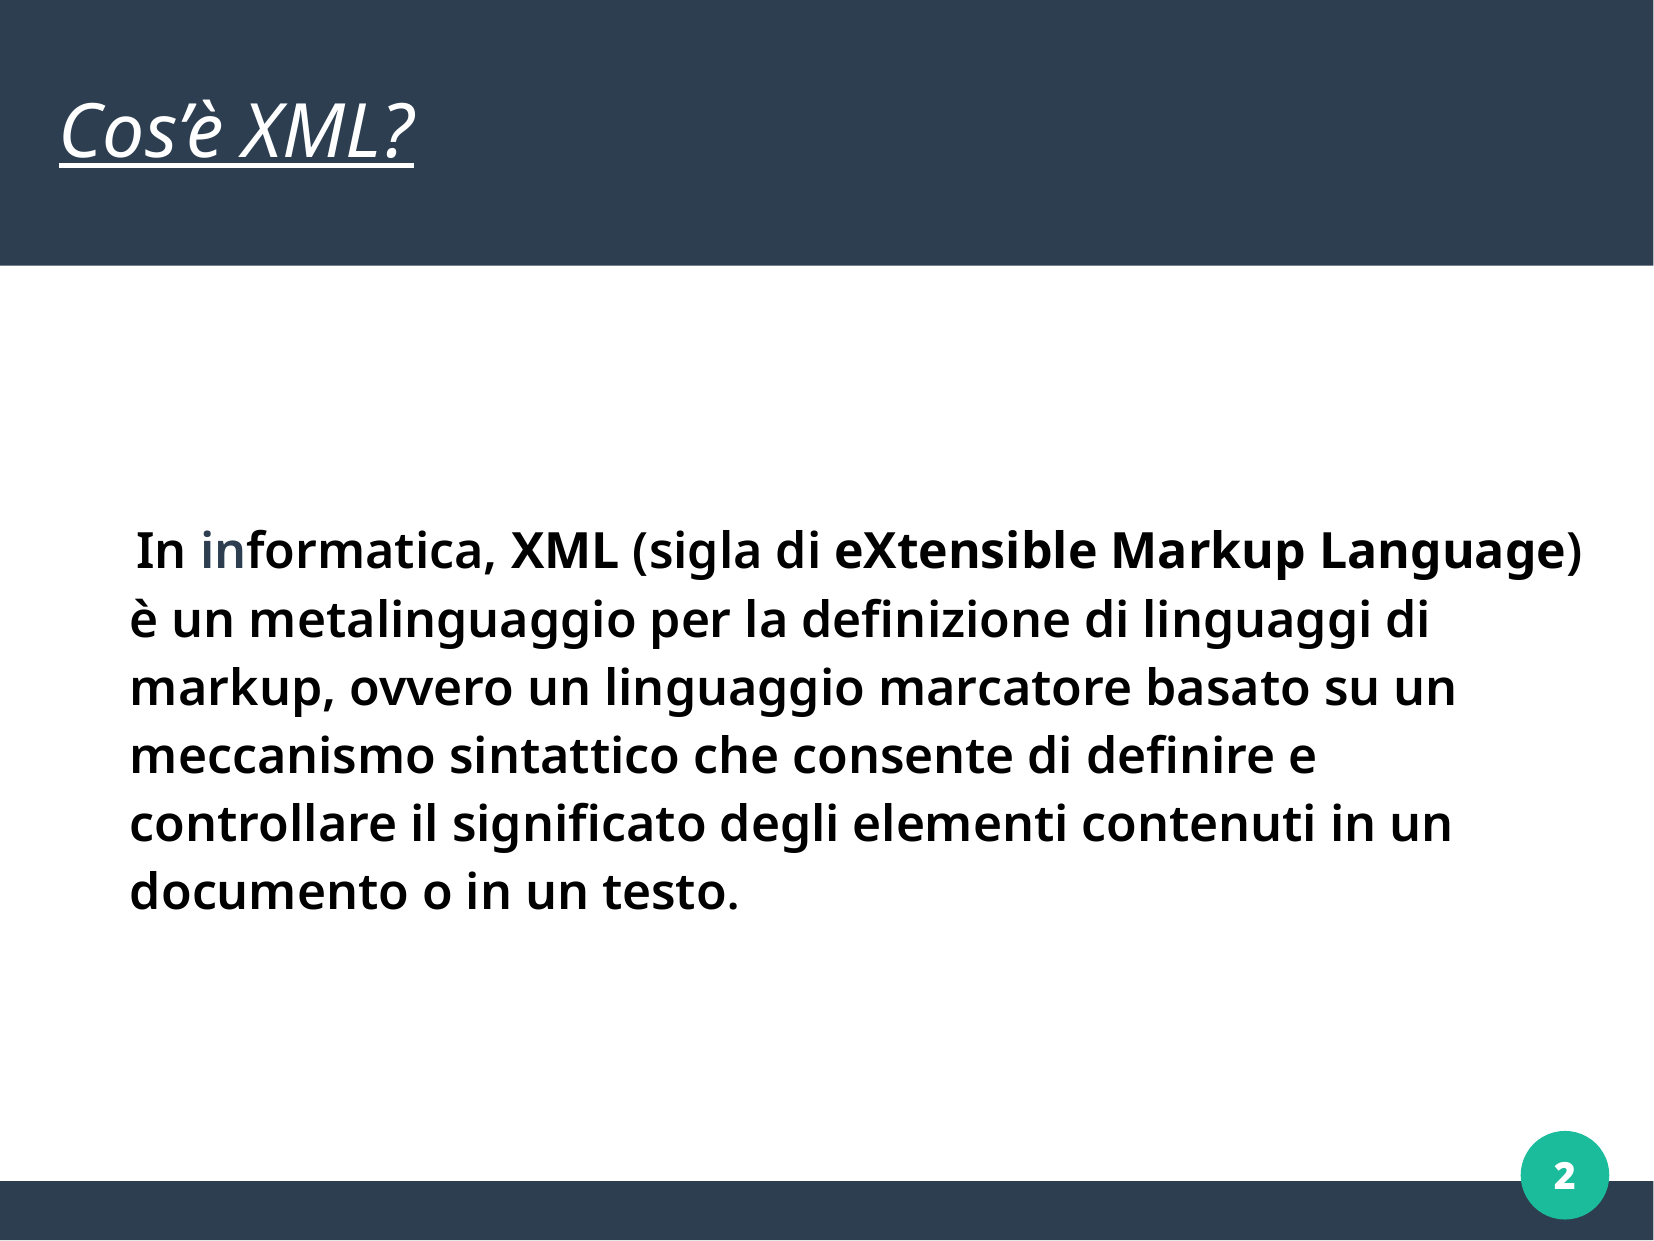

# Cos’è XML?
 In informatica, XML (sigla di eXtensible Markup Language) è un metalinguaggio per la definizione di linguaggi di markup, ovvero un linguaggio marcatore basato su un meccanismo sintattico che consente di definire e controllare il significato degli elementi contenuti in un documento o in un testo.
2